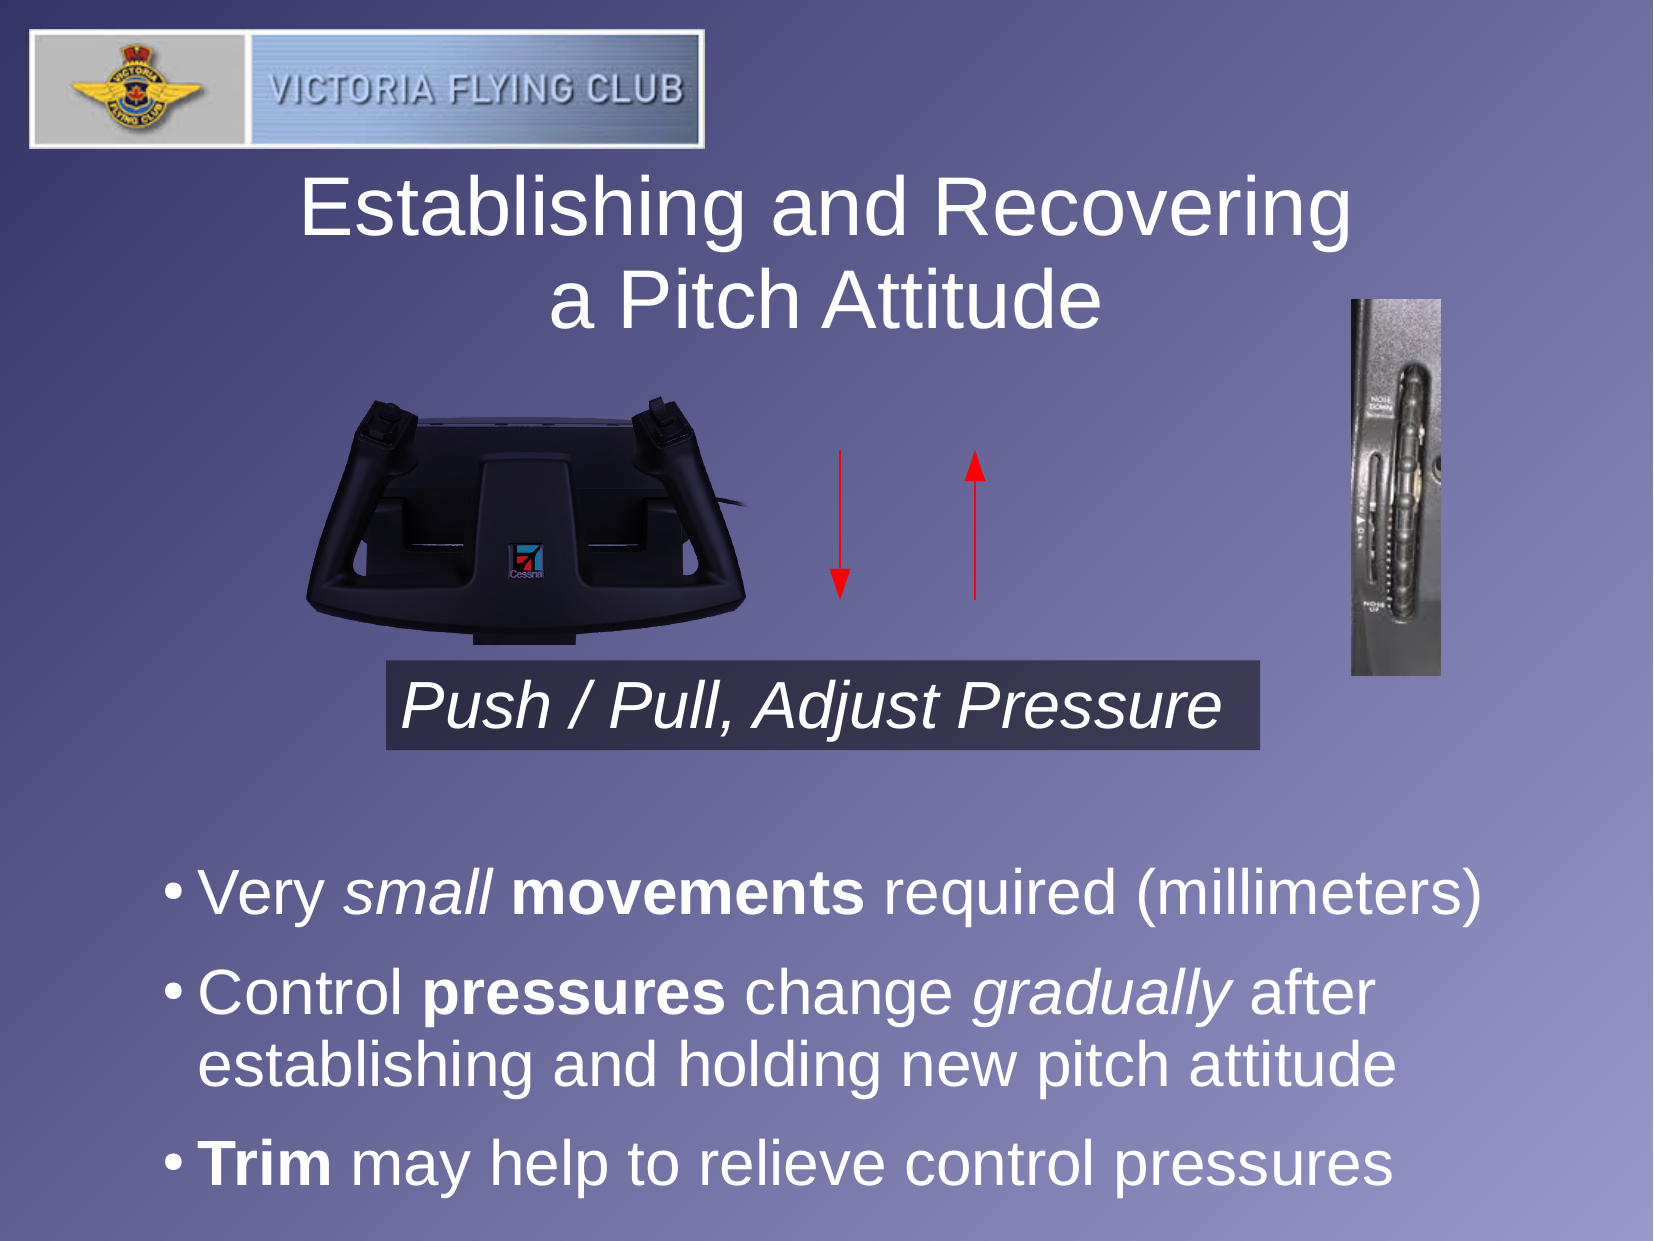

# Establishing and Recovering a Pitch Attitude
Push / Pull, Adjust Pressure
Very small movements required (millimeters)
Control pressures change gradually after establishing and holding new pitch attitude
Trim may help to relieve control pressures